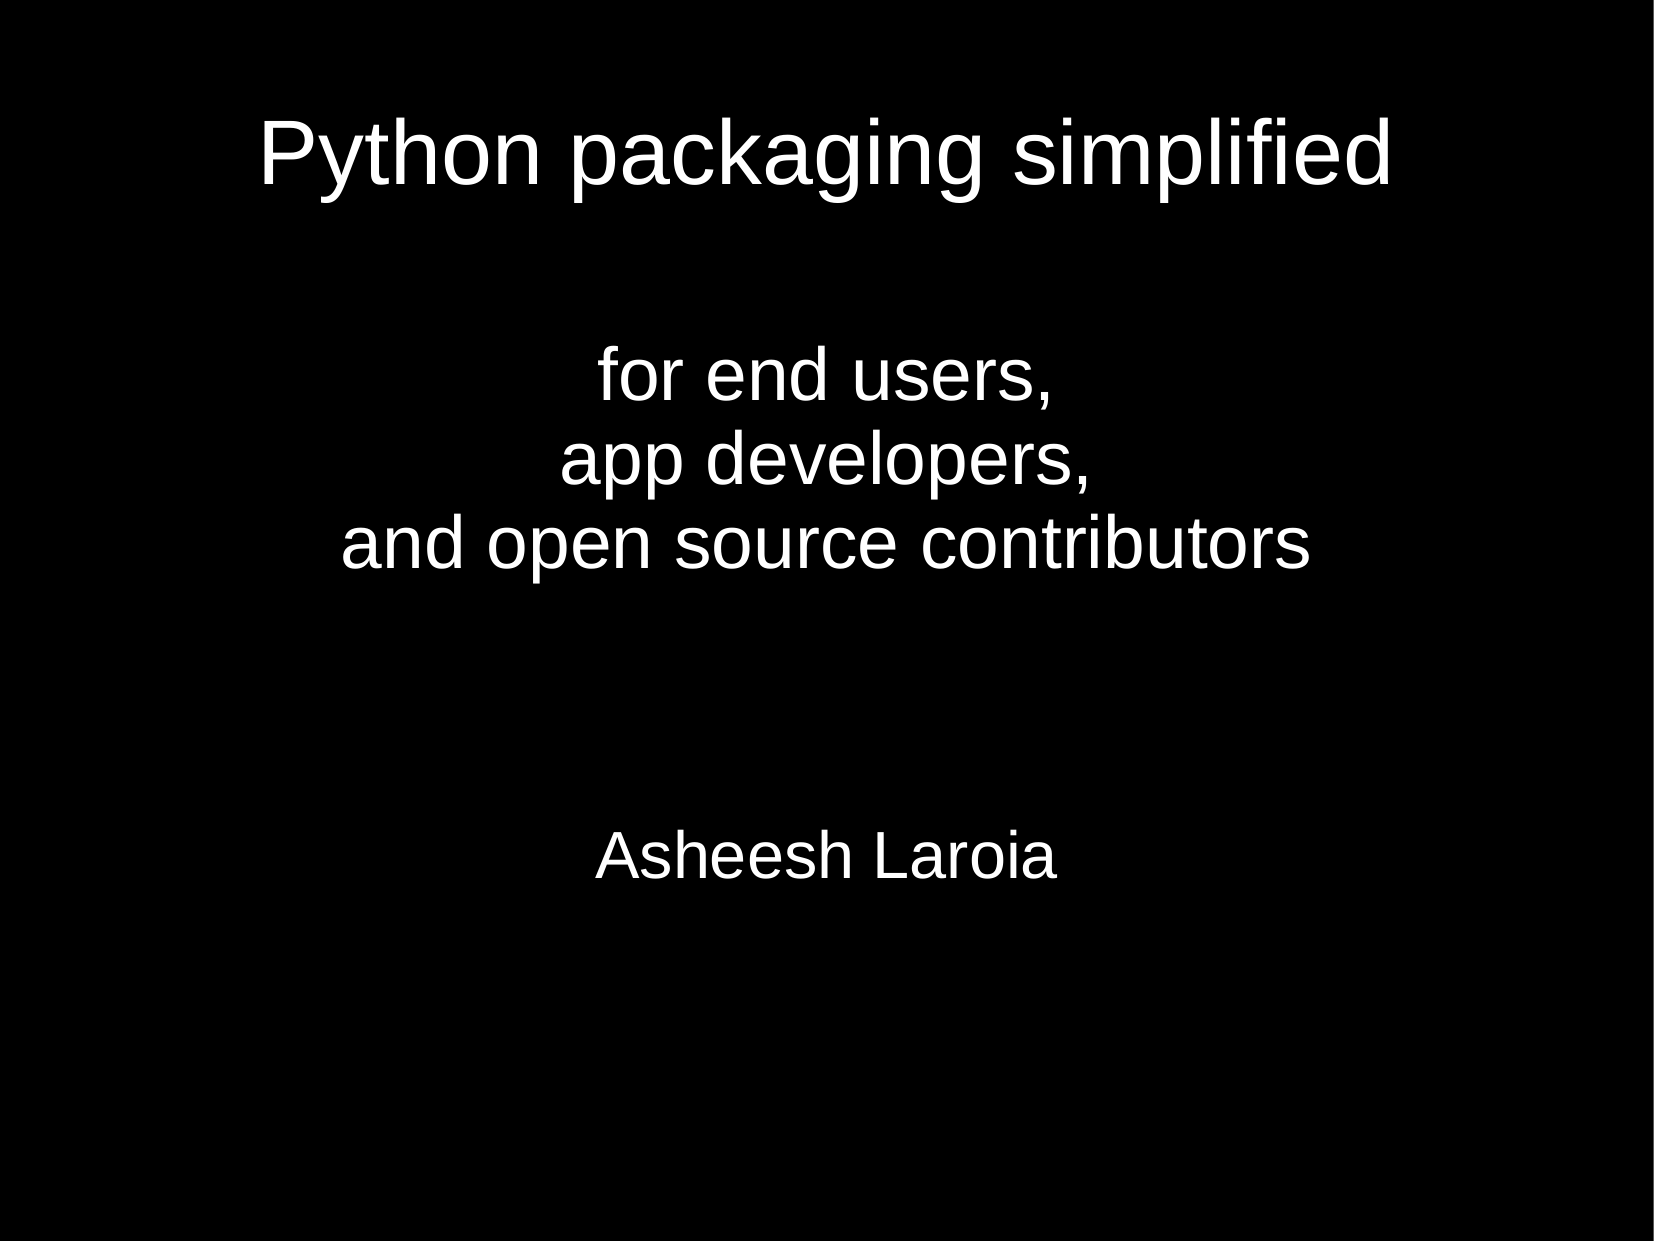

# Python packaging simplified
for end users,
app developers,
and open source contributors
Asheesh Laroia